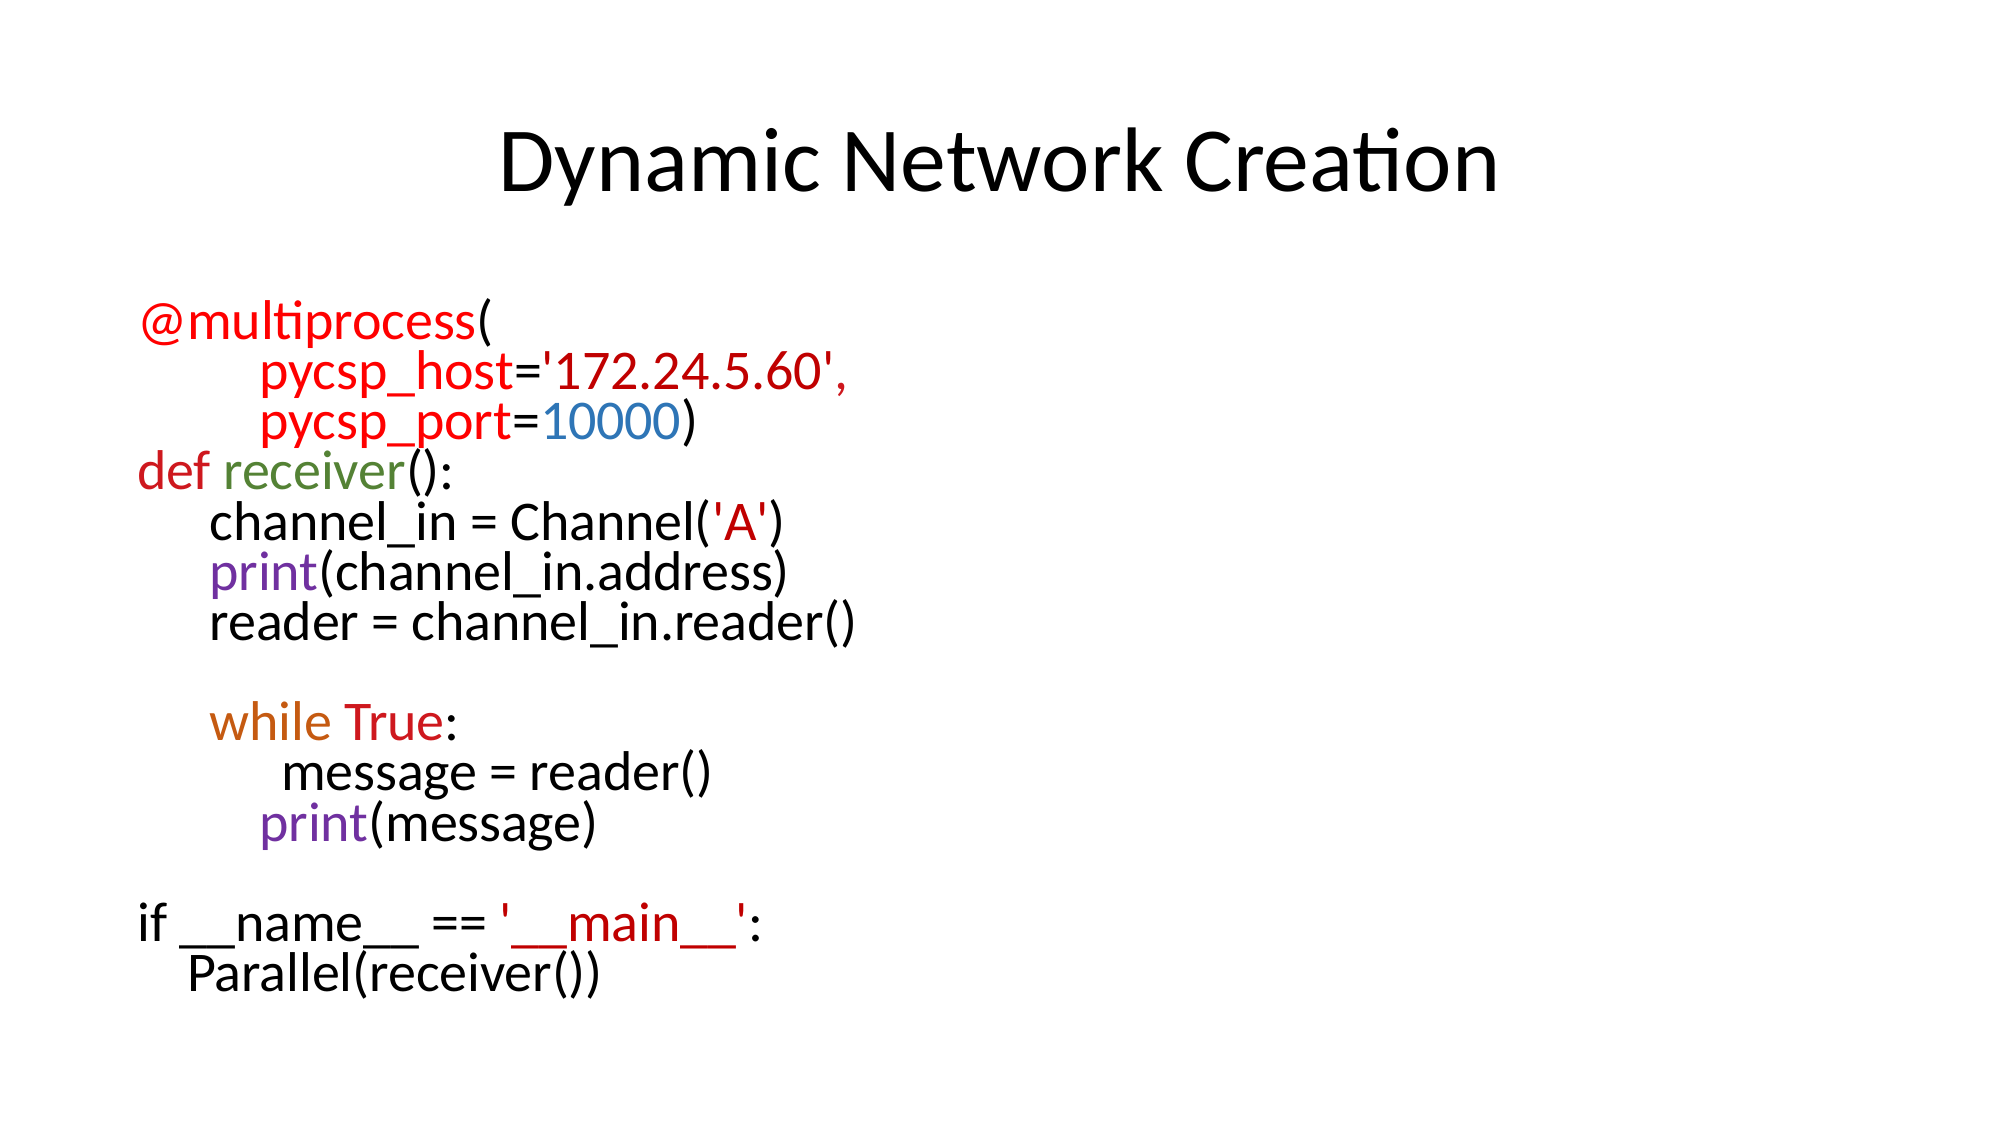

# Dynamic Network Creation
@multiprocess(
			 pycsp_host='172.24.5.60',
		 pycsp_port=10000)
def receiver():
	channel_in = Channel('A')
	print(channel_in.address)
	reader = channel_in.reader()
	while True:
	 		message = reader()
	 print(message)
if __name__ == '__main__':
 Parallel(receiver())